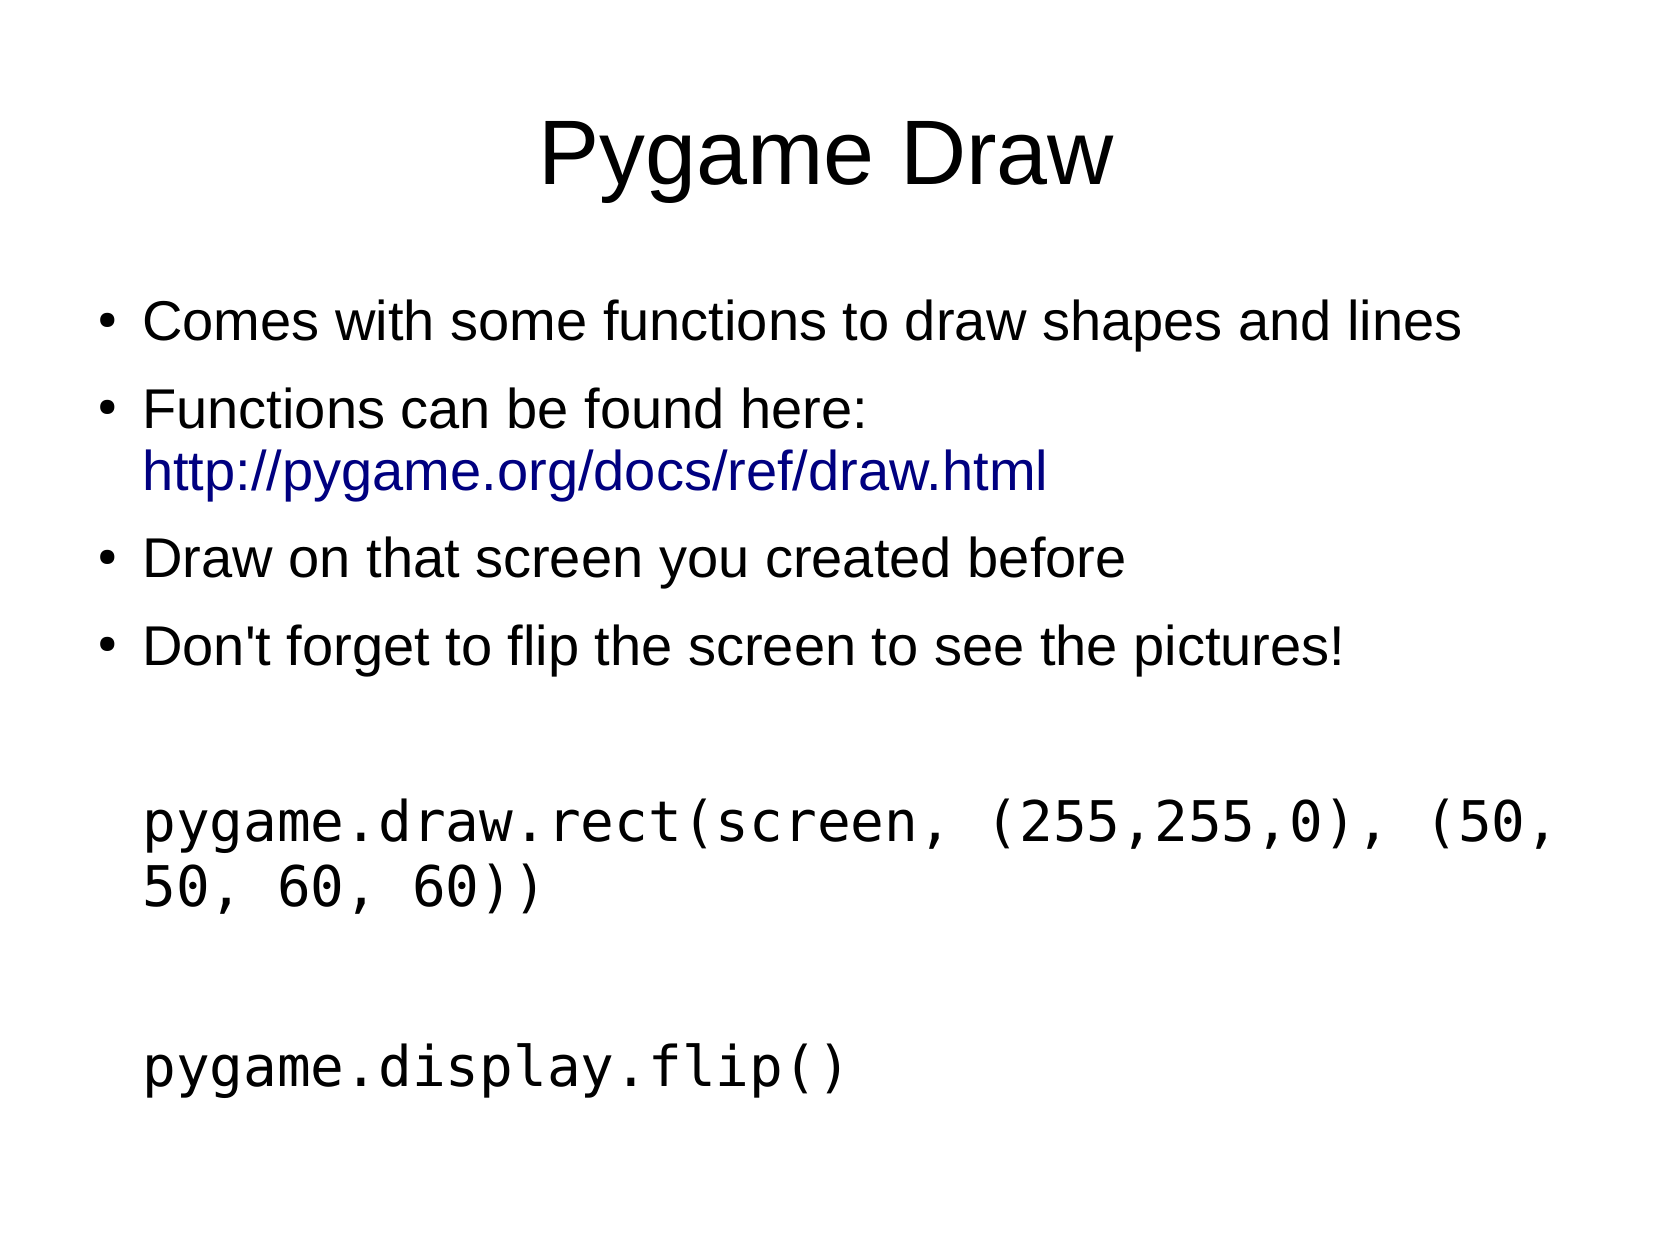

# Pygame Draw
Comes with some functions to draw shapes and lines
Functions can be found here: http://pygame.org/docs/ref/draw.html
Draw on that screen you created before
Don't forget to flip the screen to see the pictures!
pygame.draw.rect(screen, (255,255,0), (50, 50, 60, 60))
pygame.display.flip()